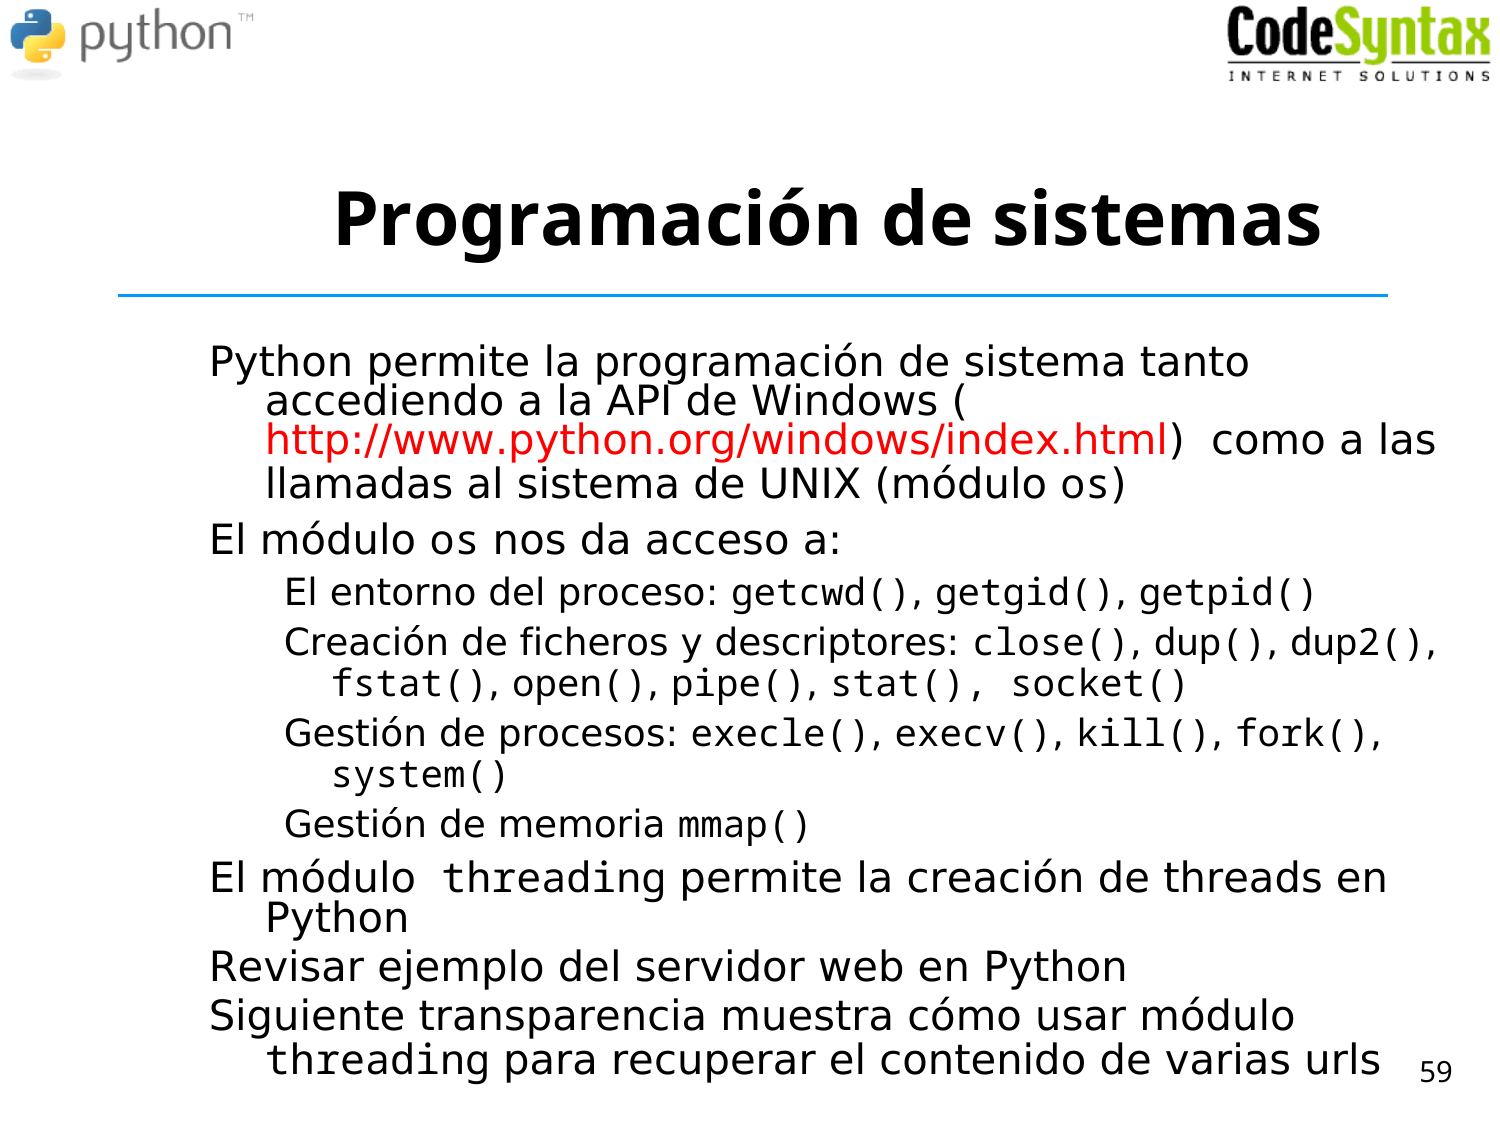

# Programación de sistemas
Python permite la programación de sistema tanto accediendo a la API de Windows (http://www.python.org/windows/index.html) como a las llamadas al sistema de UNIX (módulo os)
El módulo os nos da acceso a:
El entorno del proceso: getcwd(), getgid(), getpid()
Creación de ficheros y descriptores: close(), dup(), dup2(), fstat(), open(), pipe(), stat(), socket()
Gestión de procesos: execle(), execv(), kill(), fork(), system()
Gestión de memoria mmap()
El módulo threading permite la creación de threads en Python
Revisar ejemplo del servidor web en Python
Siguiente transparencia muestra cómo usar módulo threading para recuperar el contenido de varias urls
59